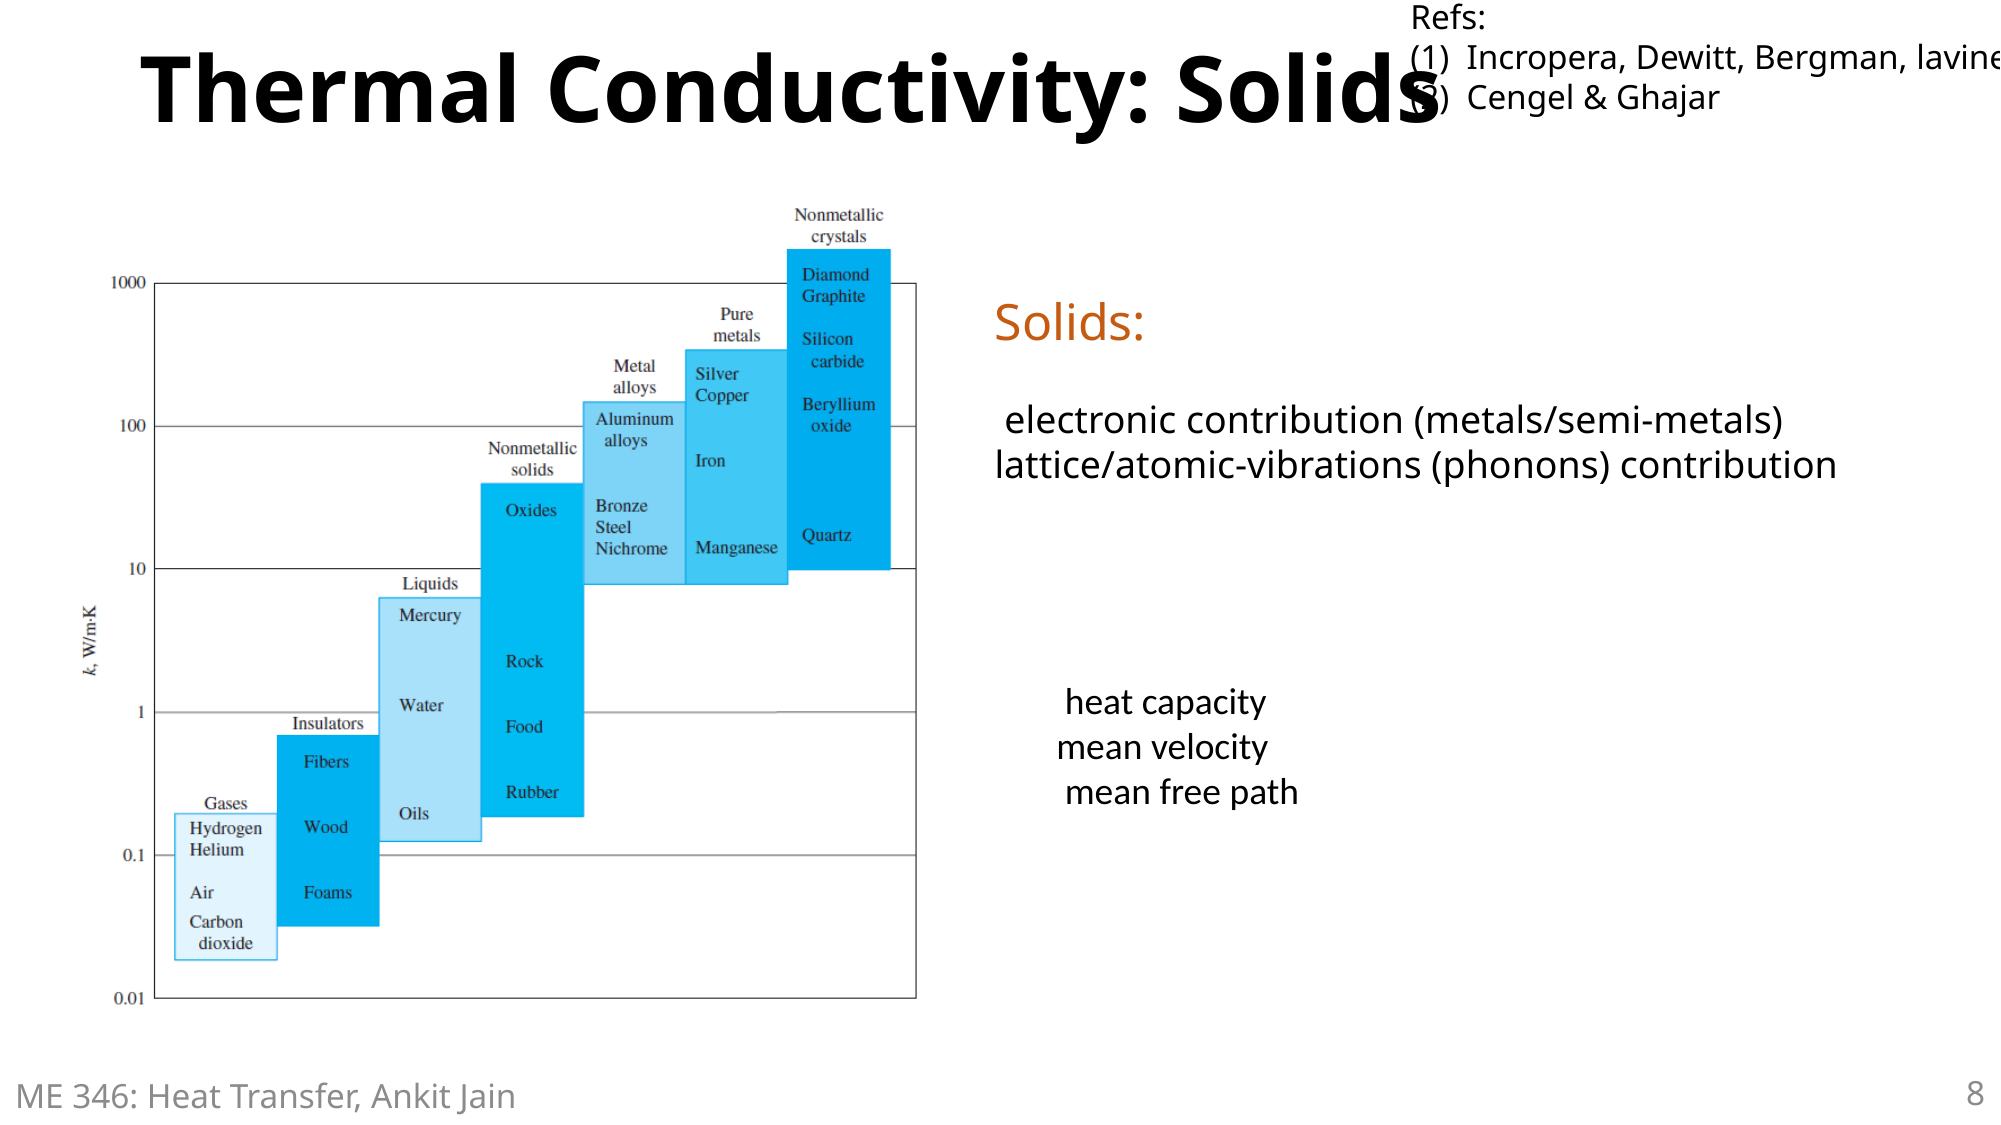

# Thermal Conductivity: Solids
Refs:
Incropera, Dewitt, Bergman, lavine
Cengel & Ghajar
Solids:
 electronic contribution (metals/semi-metals)
lattice/atomic-vibrations (phonons) contribution
 heat capacity
mean velocity
 mean free path
ME 346: Heat Transfer, Ankit Jain
8